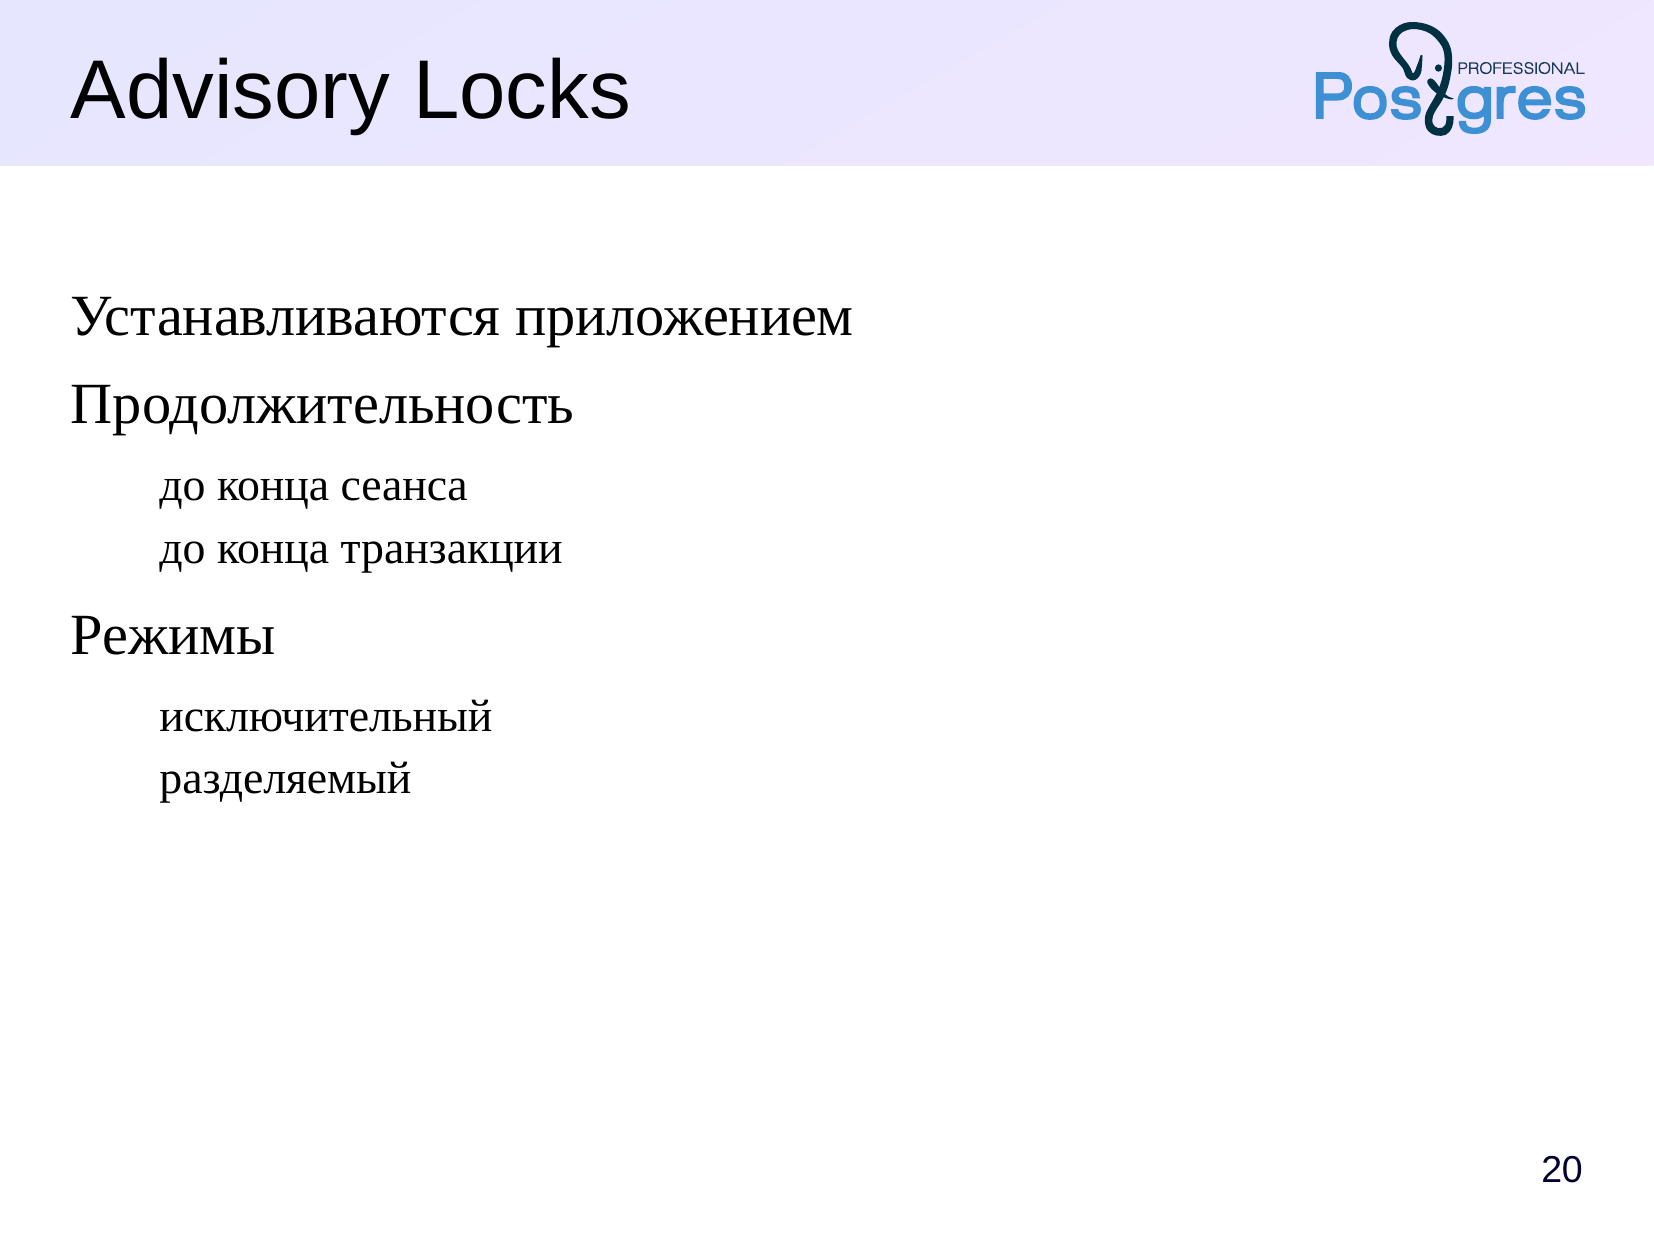

# Advisory Locks
Устанавливаются приложением
Продолжительность
до конца сеанса
до конца транзакции
Режимы
исключительный
разделяемый